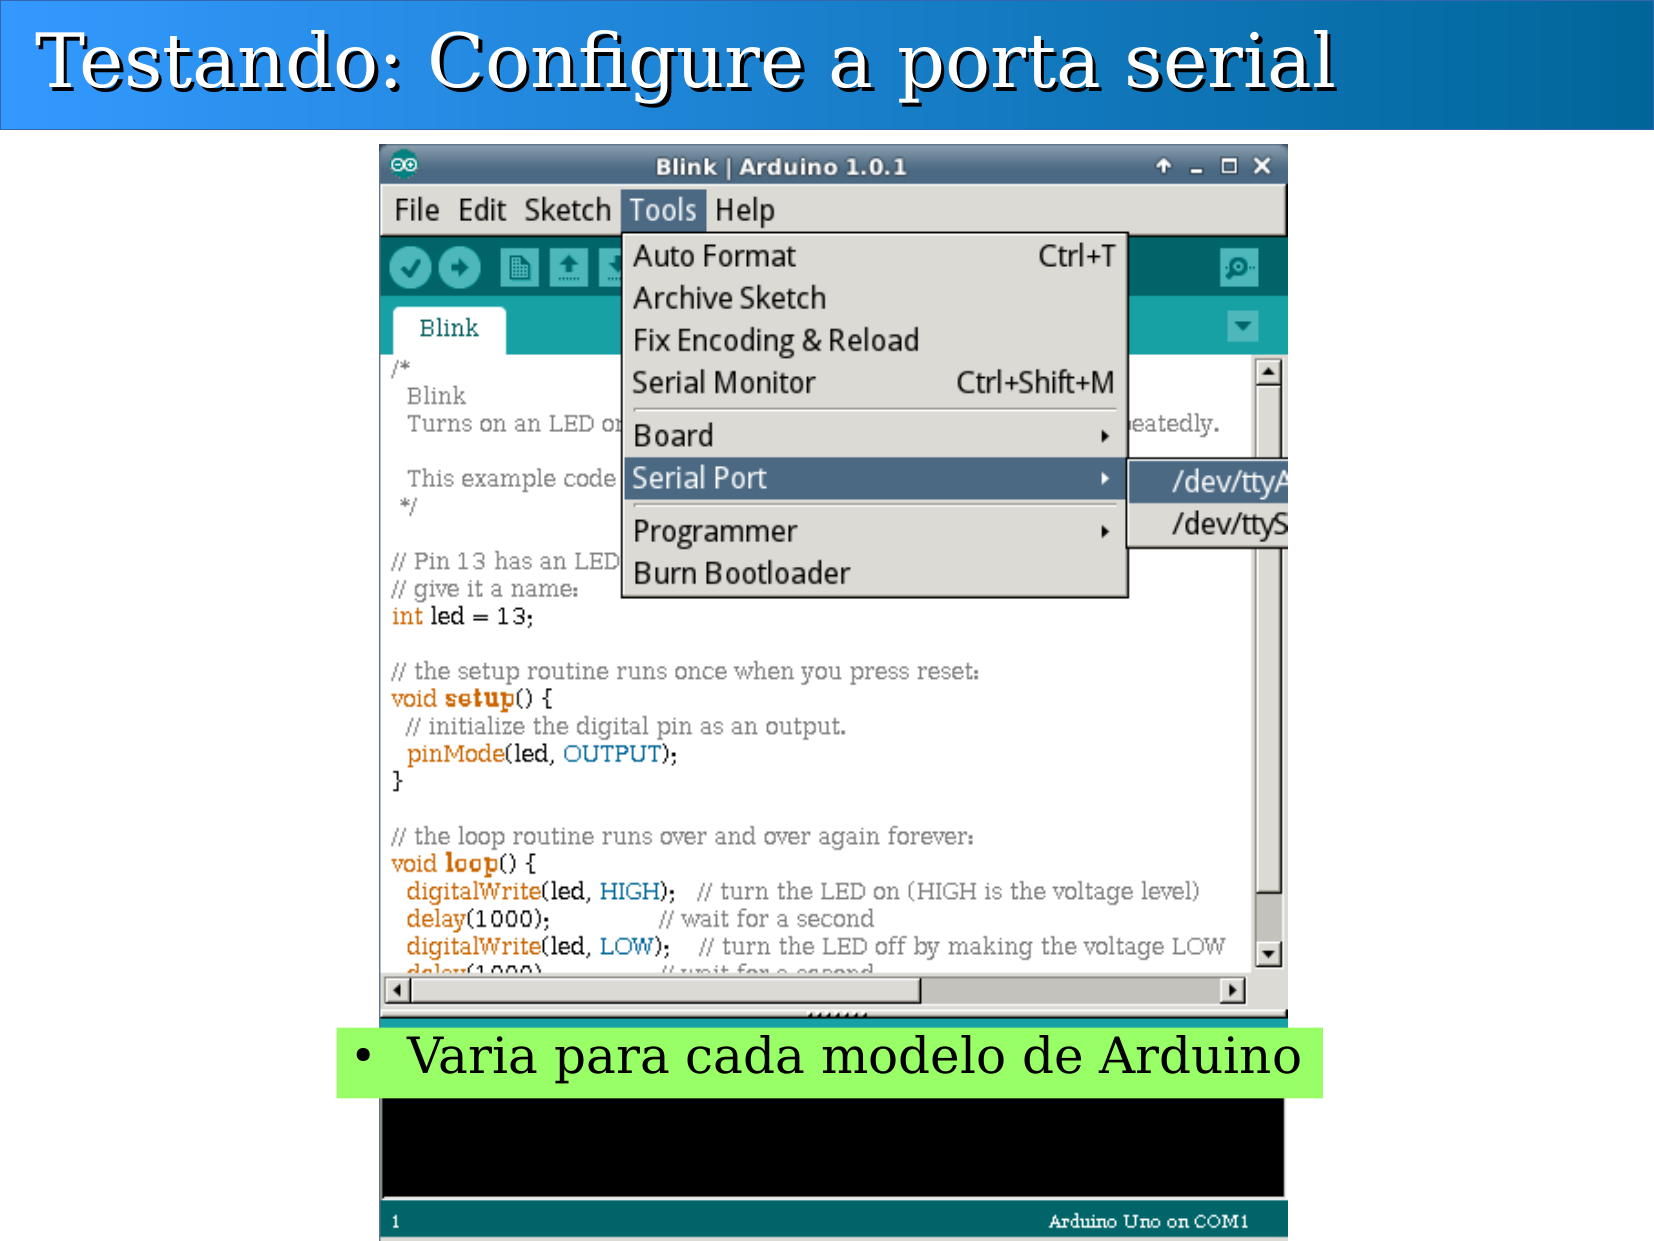

# Testando: Configure a porta serial
Varia para cada modelo de Arduino